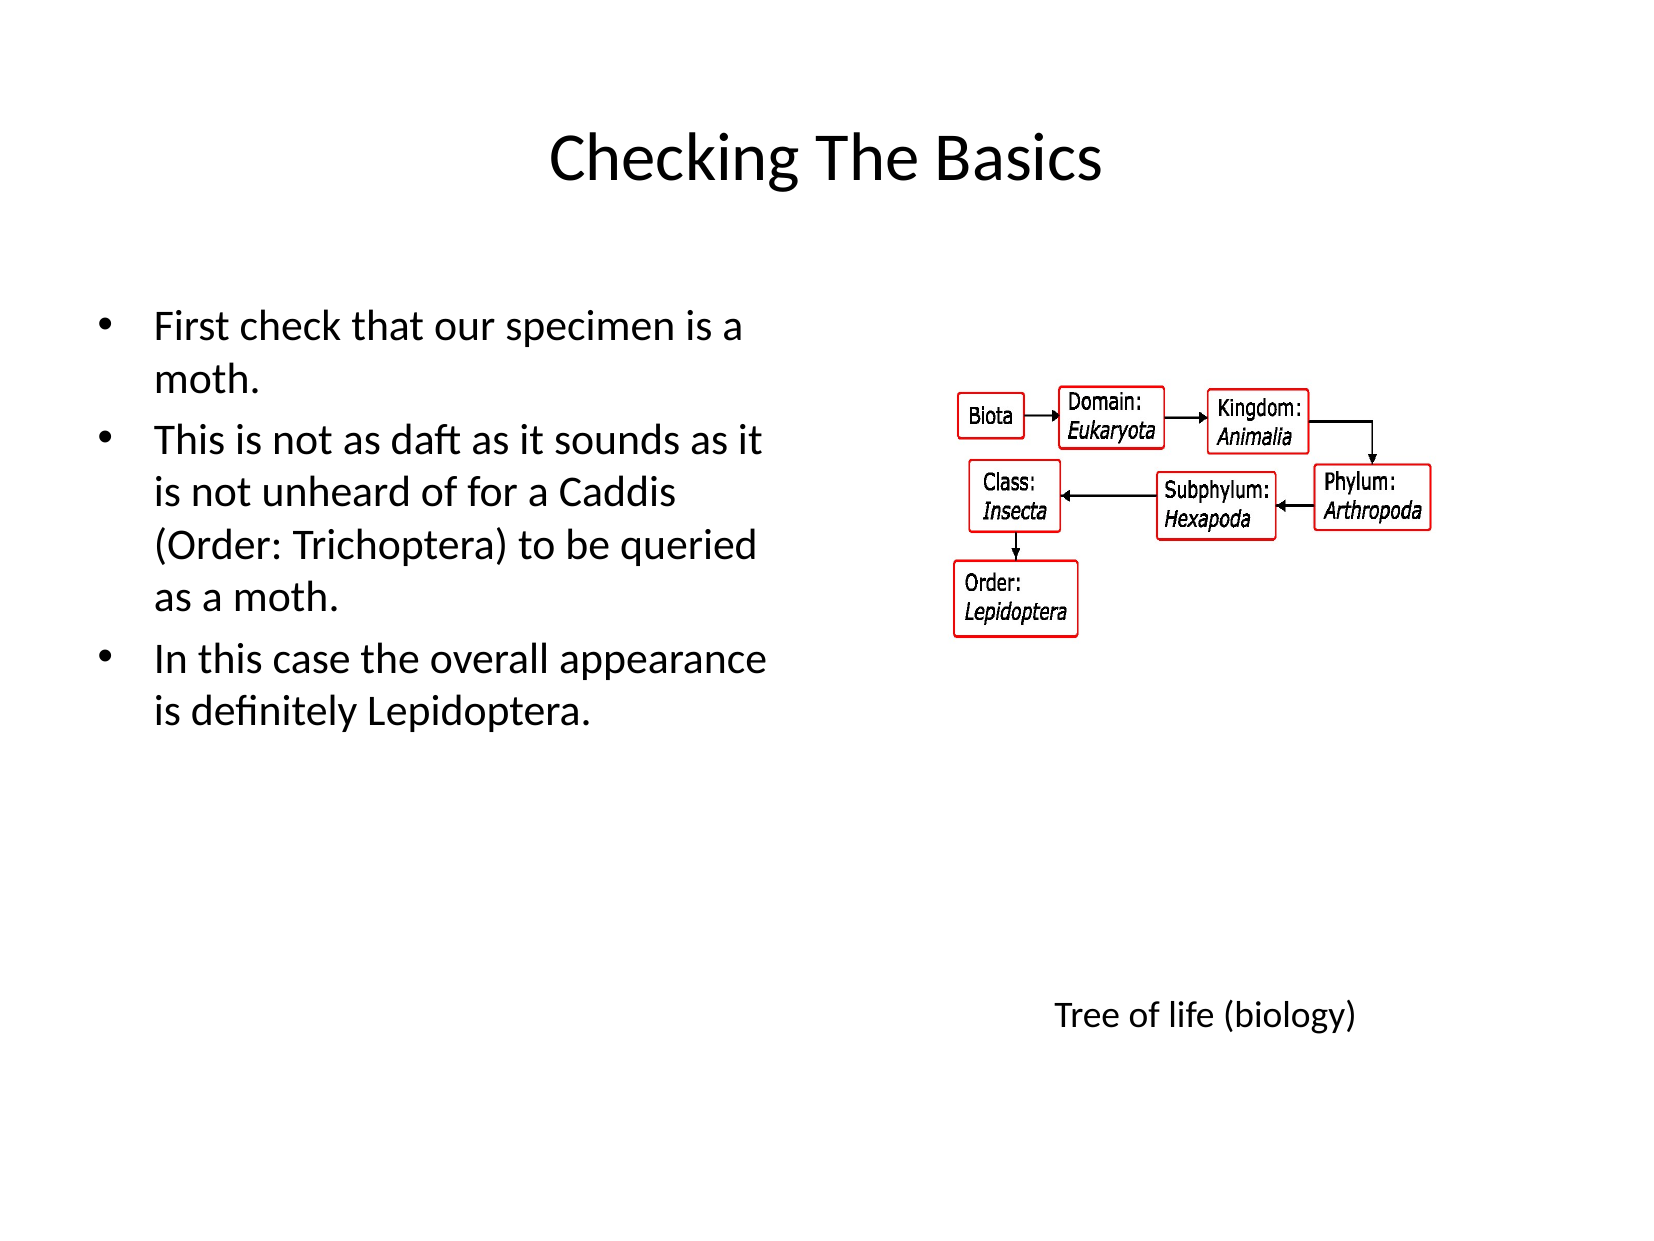

# Checking The Basics
First check that our specimen is a moth.
This is not as daft as it sounds as it is not unheard of for a Caddis (Order: Trichoptera) to be queried as a moth.
In this case the overall appearance is definitely Lepidoptera.
Tree of life (biology)